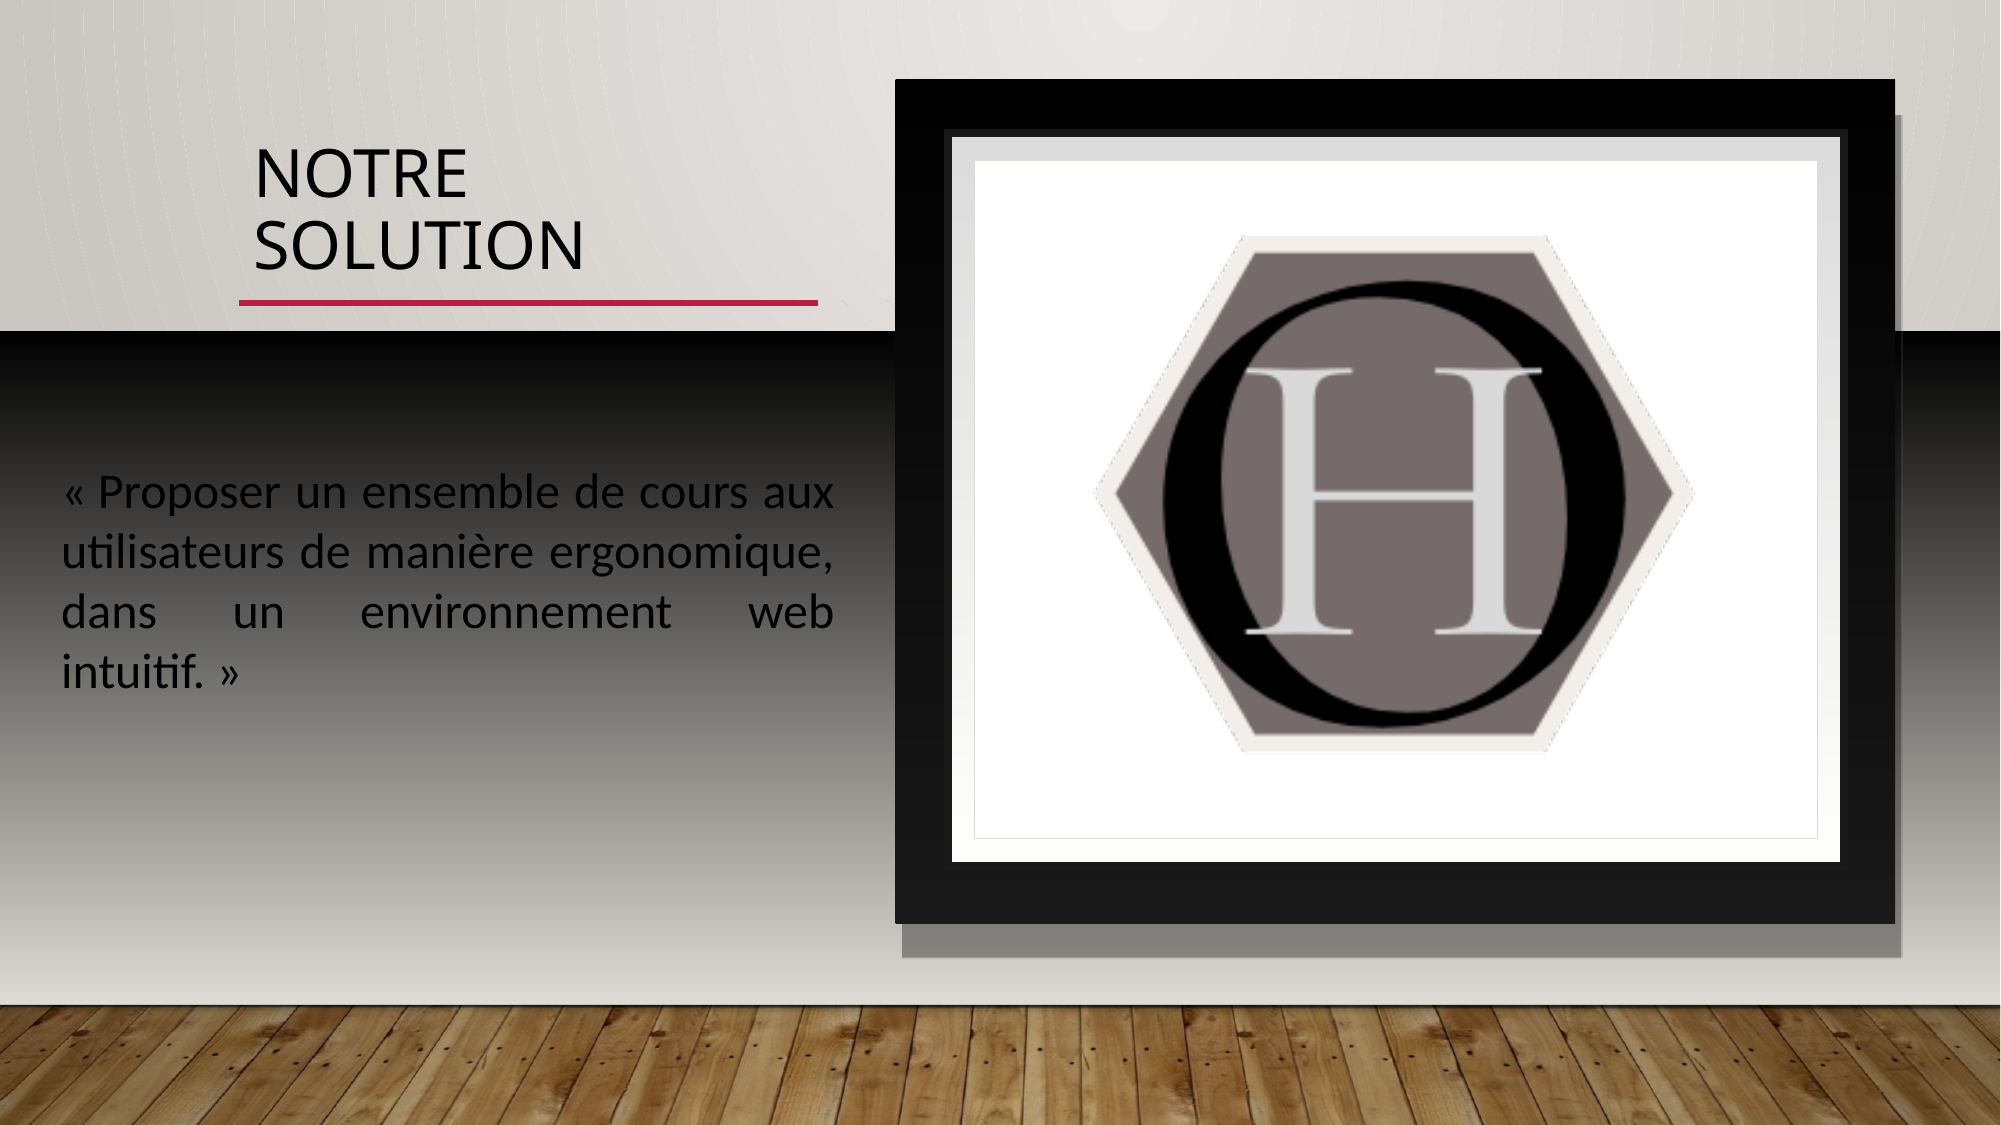

# Notre solution
« Proposer un ensemble de cours aux utilisateurs de manière ergonomique, dans un environnement web intuitif. »